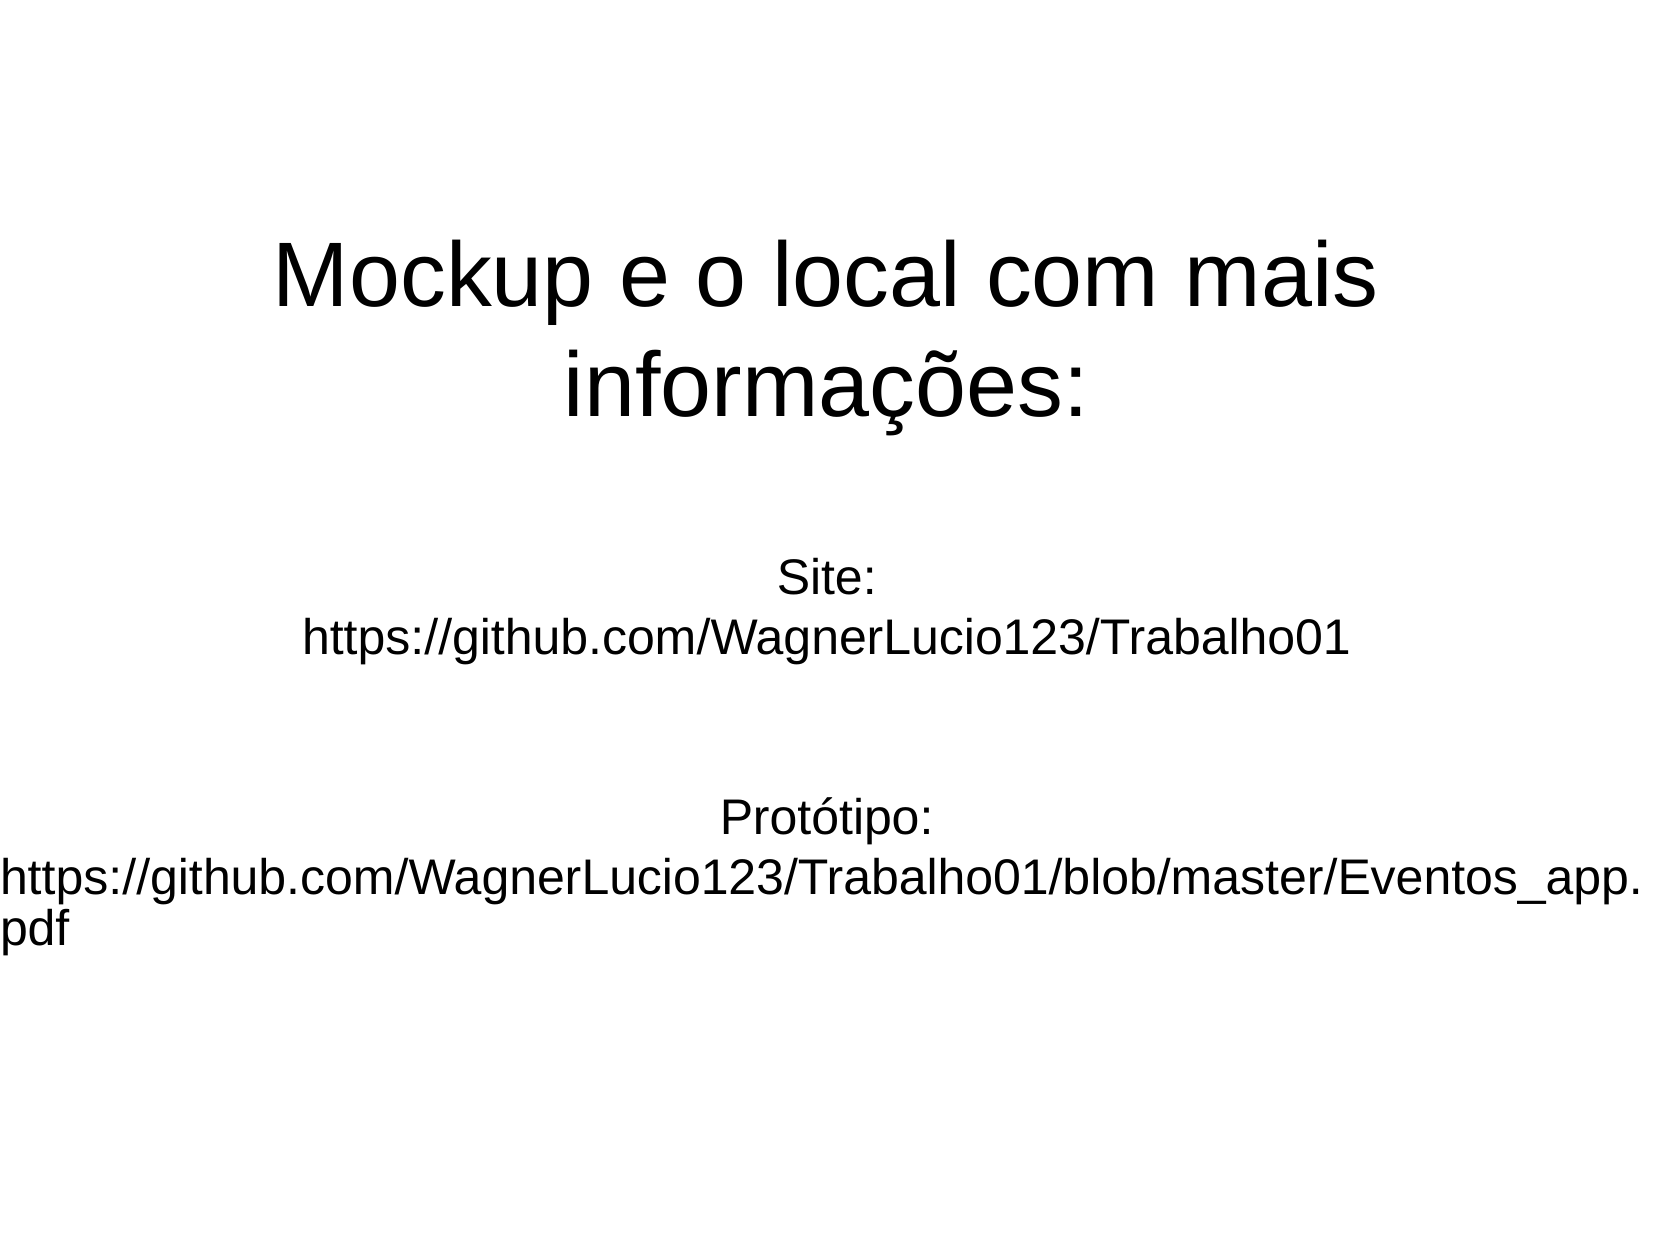

# Mockup e o local com mais informações: Site: https://github.com/WagnerLucio123/Trabalho01 Protótipo: https://github.com/WagnerLucio123/Trabalho01/blob/master/Eventos_app.pdf